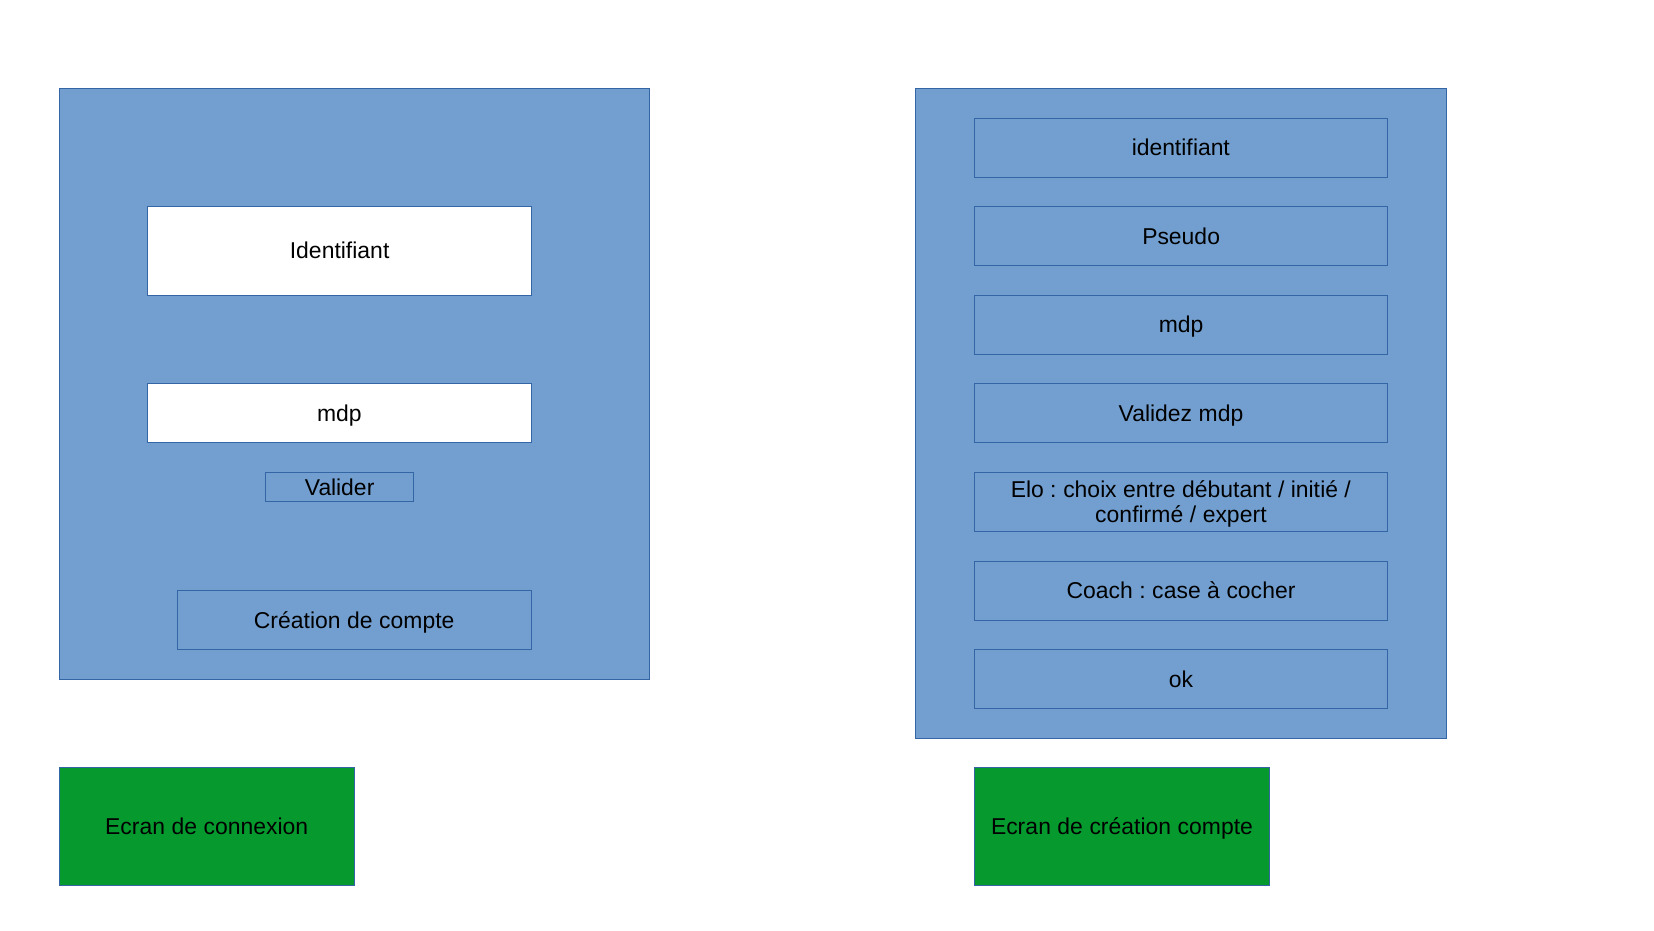

Identifiant
mdp
Valider
Création de compte
identifiant
Pseudo
mdp
Validez mdp
Elo : choix entre débutant / initié / confirmé / expert
Coach : case à cocher
ok
Ecran de connexion
Ecran de création compte